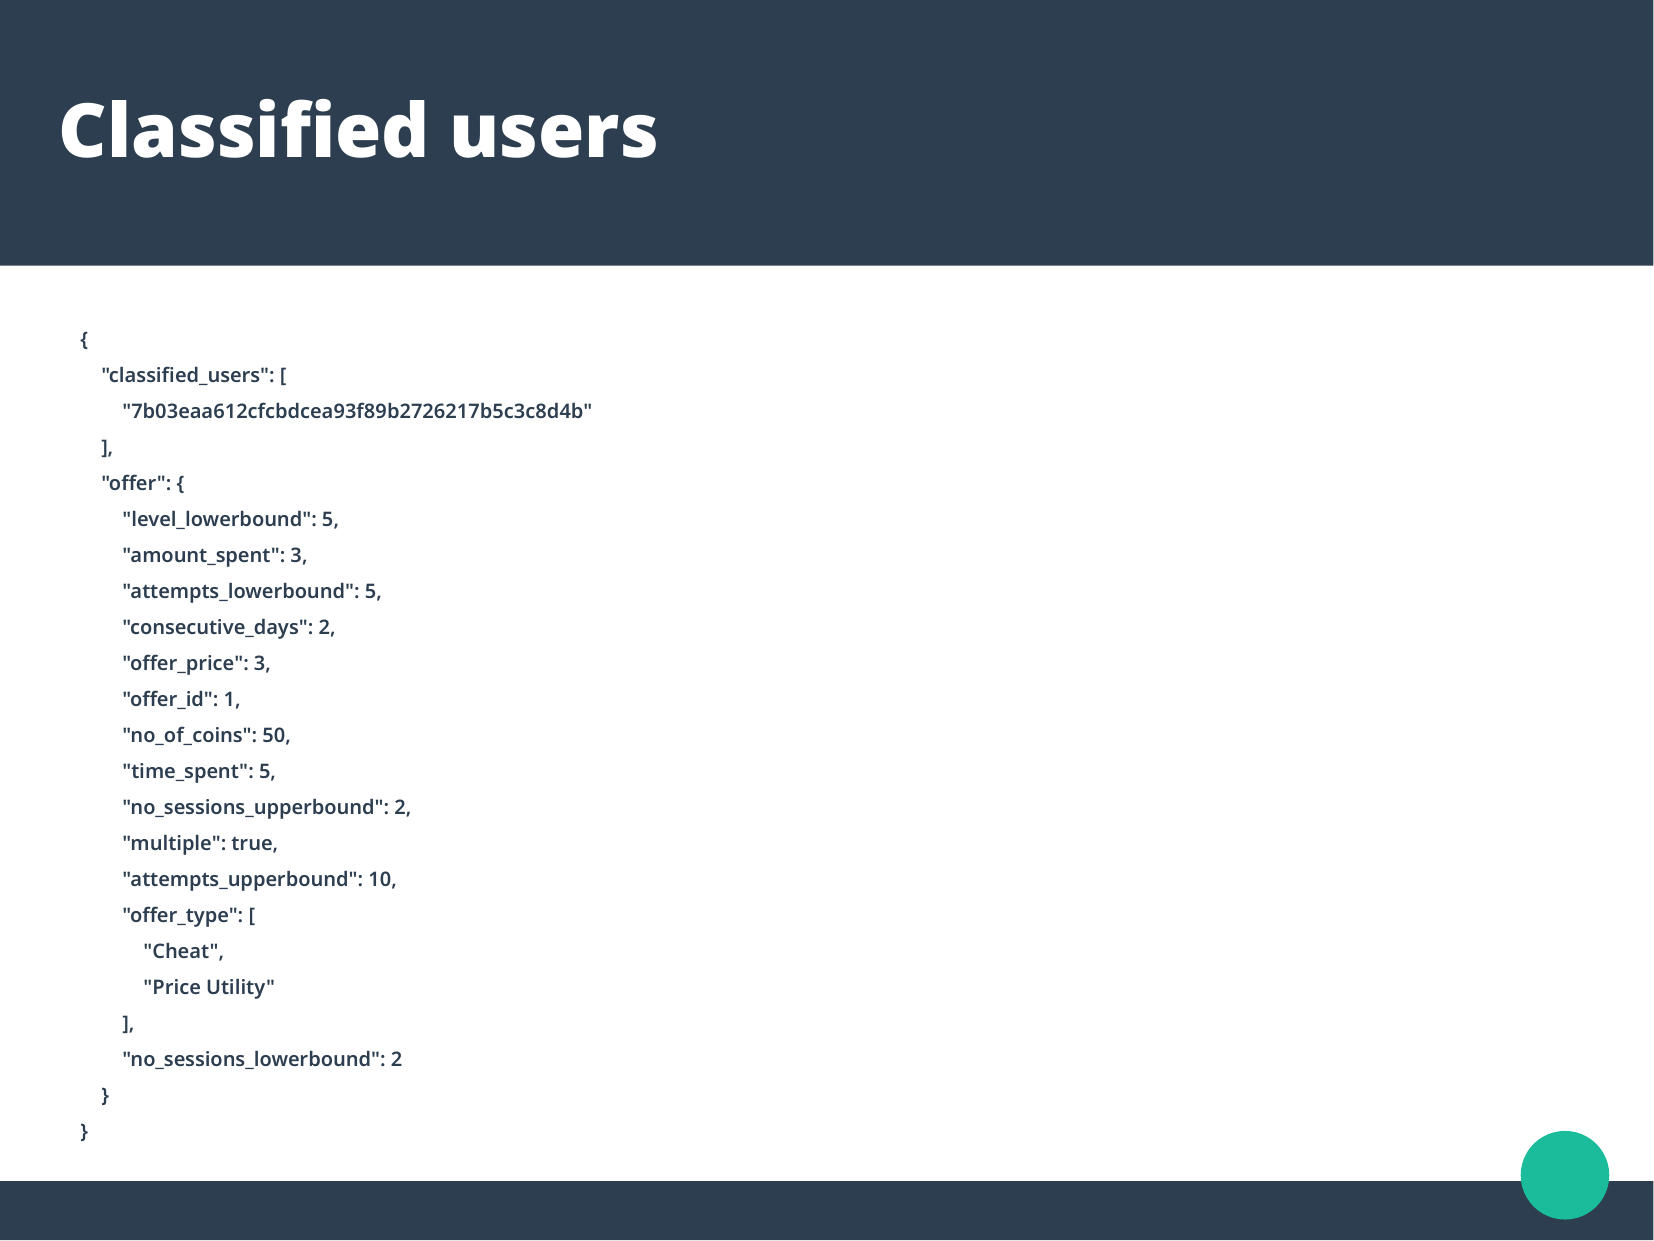

# Classified users
{
 "classified_users": [
 "7b03eaa612cfcbdcea93f89b2726217b5c3c8d4b"
 ],
 "offer": {
 "level_lowerbound": 5,
 "amount_spent": 3,
 "attempts_lowerbound": 5,
 "consecutive_days": 2,
 "offer_price": 3,
 "offer_id": 1,
 "no_of_coins": 50,
 "time_spent": 5,
 "no_sessions_upperbound": 2,
 "multiple": true,
 "attempts_upperbound": 10,
 "offer_type": [
 "Cheat",
 "Price Utility"
 ],
 "no_sessions_lowerbound": 2
 }
}